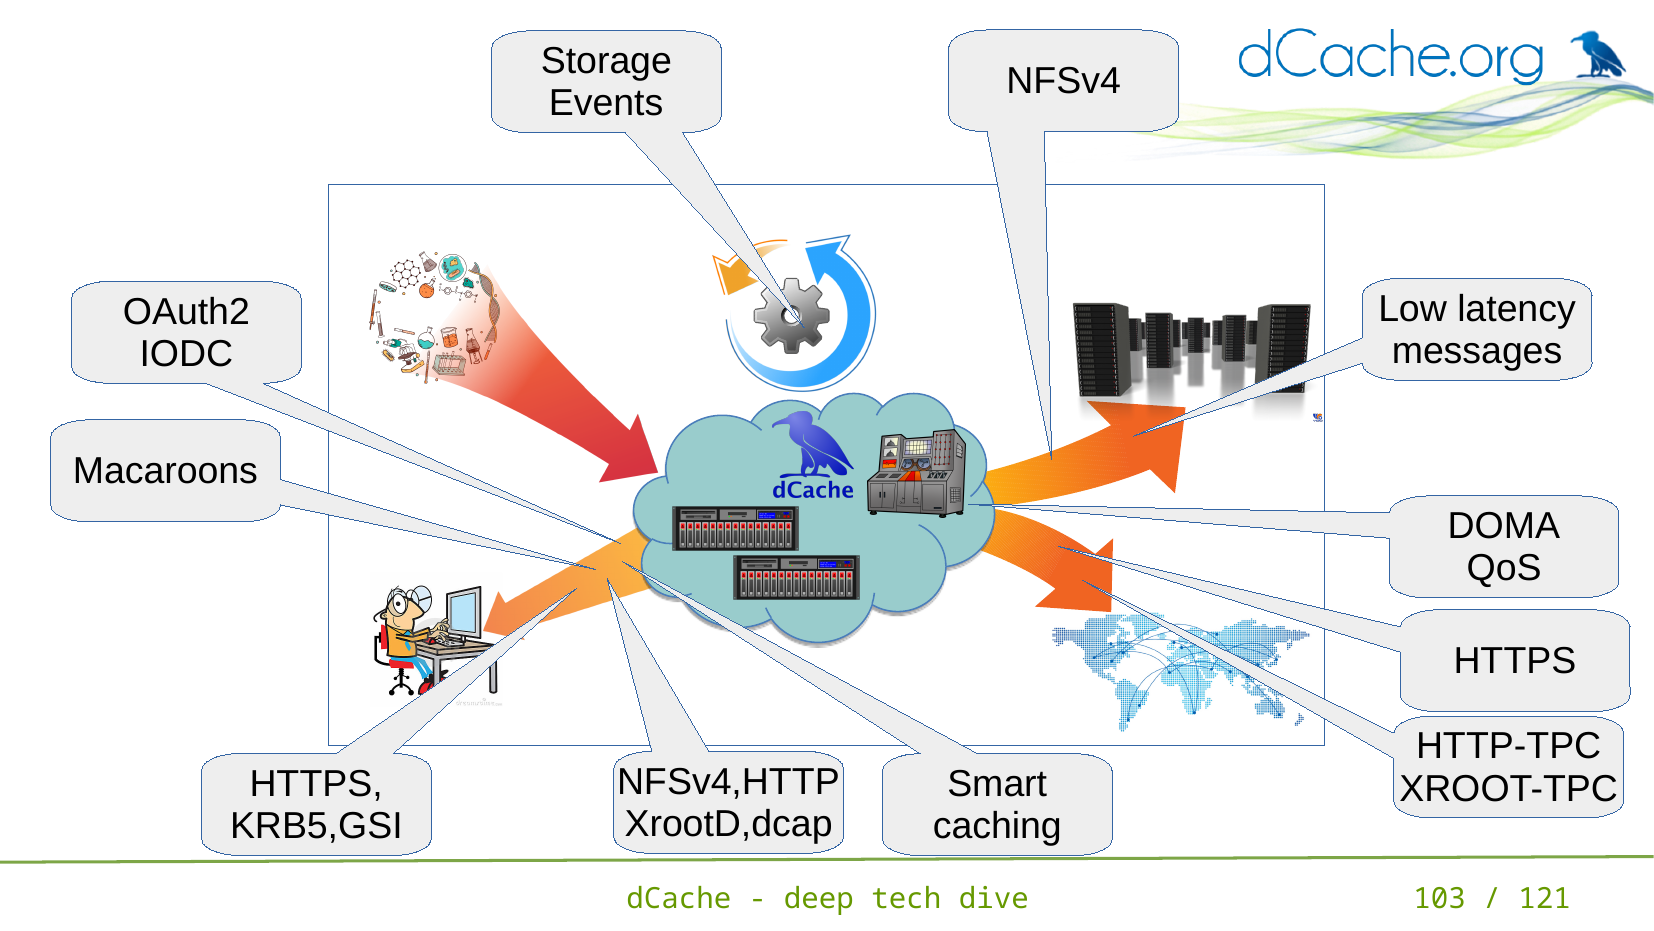

NFSv4
Storage
Events
#
Low latency
messages
OAuth2
IODC
Macaroons
DOMA
QoS
HTTPS
HTTP-TPC
XROOT-TPC
NFSv4,HTTP
XrootD,dcap
HTTPS,
KRB5,GSI
Smart
caching
dCache - deep tech dive
103